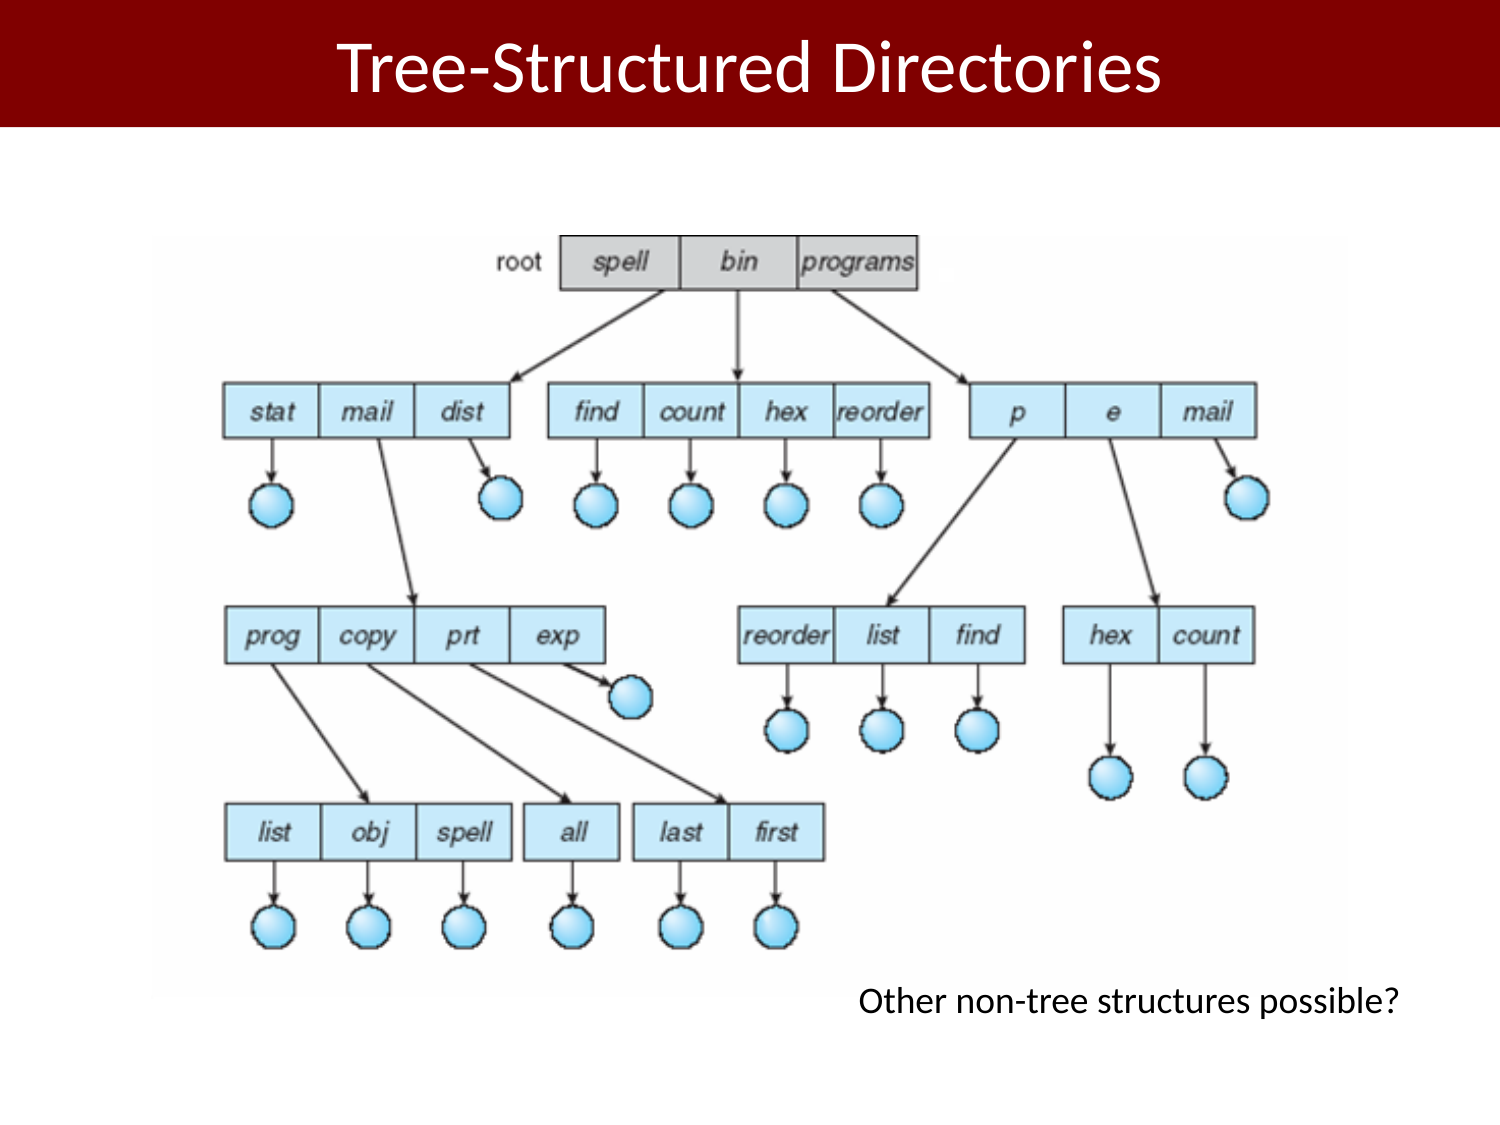

# Tree-Structured Directories
Other non-tree structures possible?